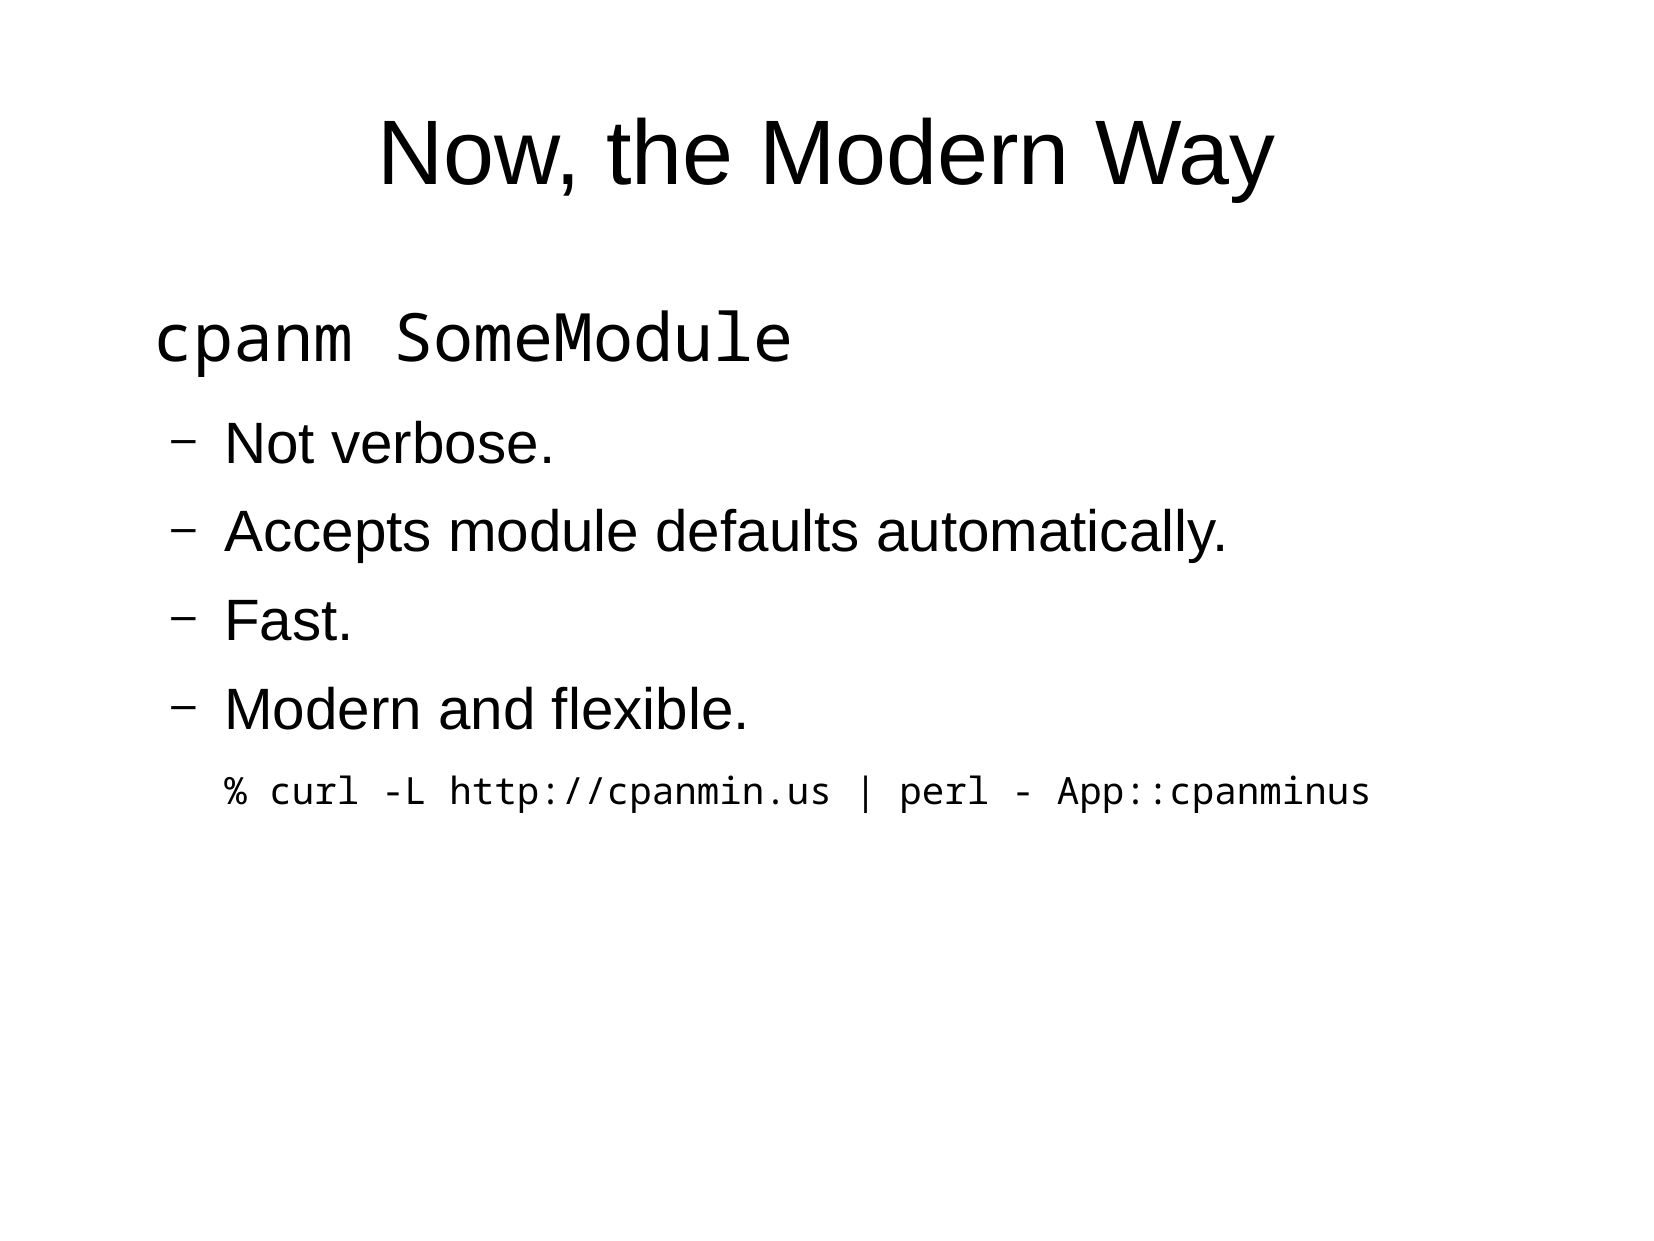

# Now, the Modern Way
cpanm SomeModule
Not verbose.
Accepts module defaults automatically.
Fast.
Modern and flexible.
% curl -L http://cpanmin.us | perl - App::cpanminus